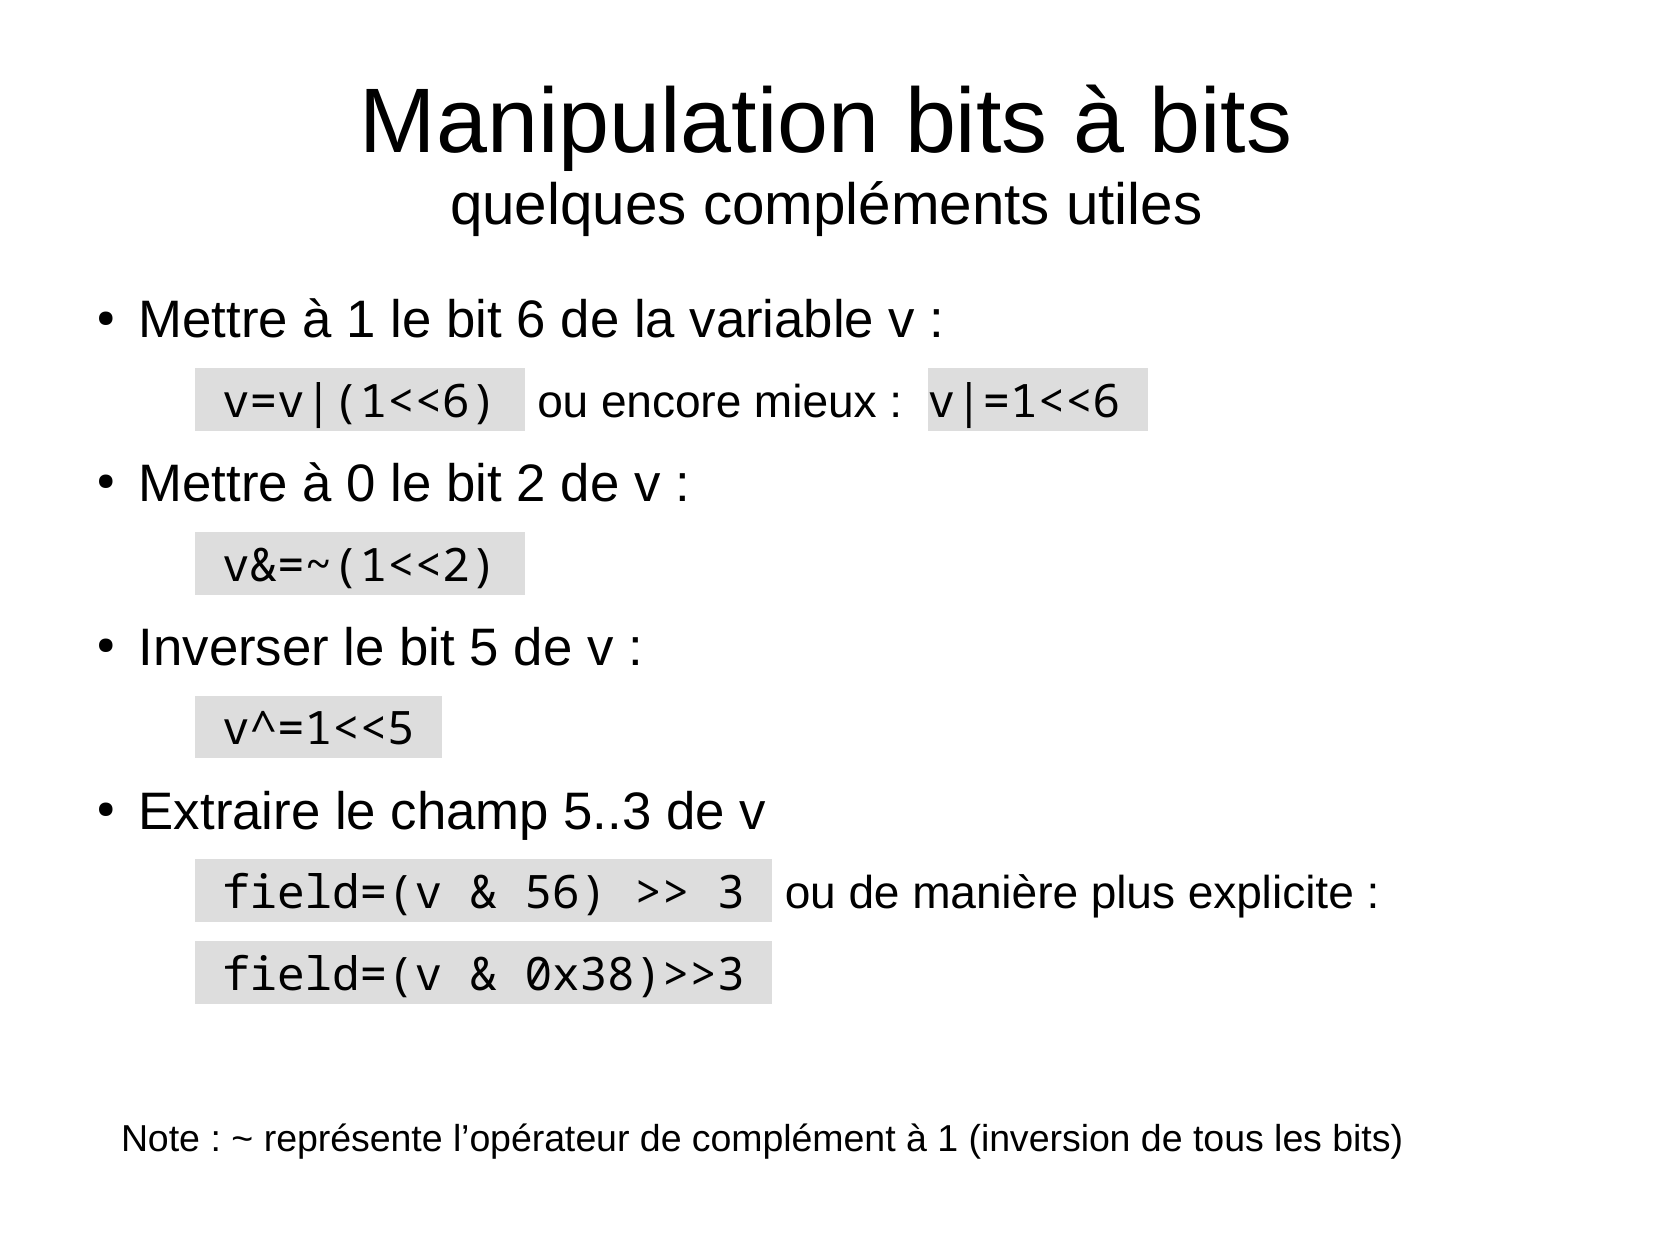

# Manipulation bits à bits quelques compléments utiles
Mettre à 1 le bit 6 de la variable v :
 v=v|(1<<6) ou encore mieux : v|=1<<6
Mettre à 0 le bit 2 de v :
 v&=~(1<<2)
Inverser le bit 5 de v :
 v^=1<<5
Extraire le champ 5..3 de v
 field=(v & 56) >> 3 ou de manière plus explicite :
 field=(v & 0x38)>>3
Note : ~ représente l’opérateur de complément à 1 (inversion de tous les bits)